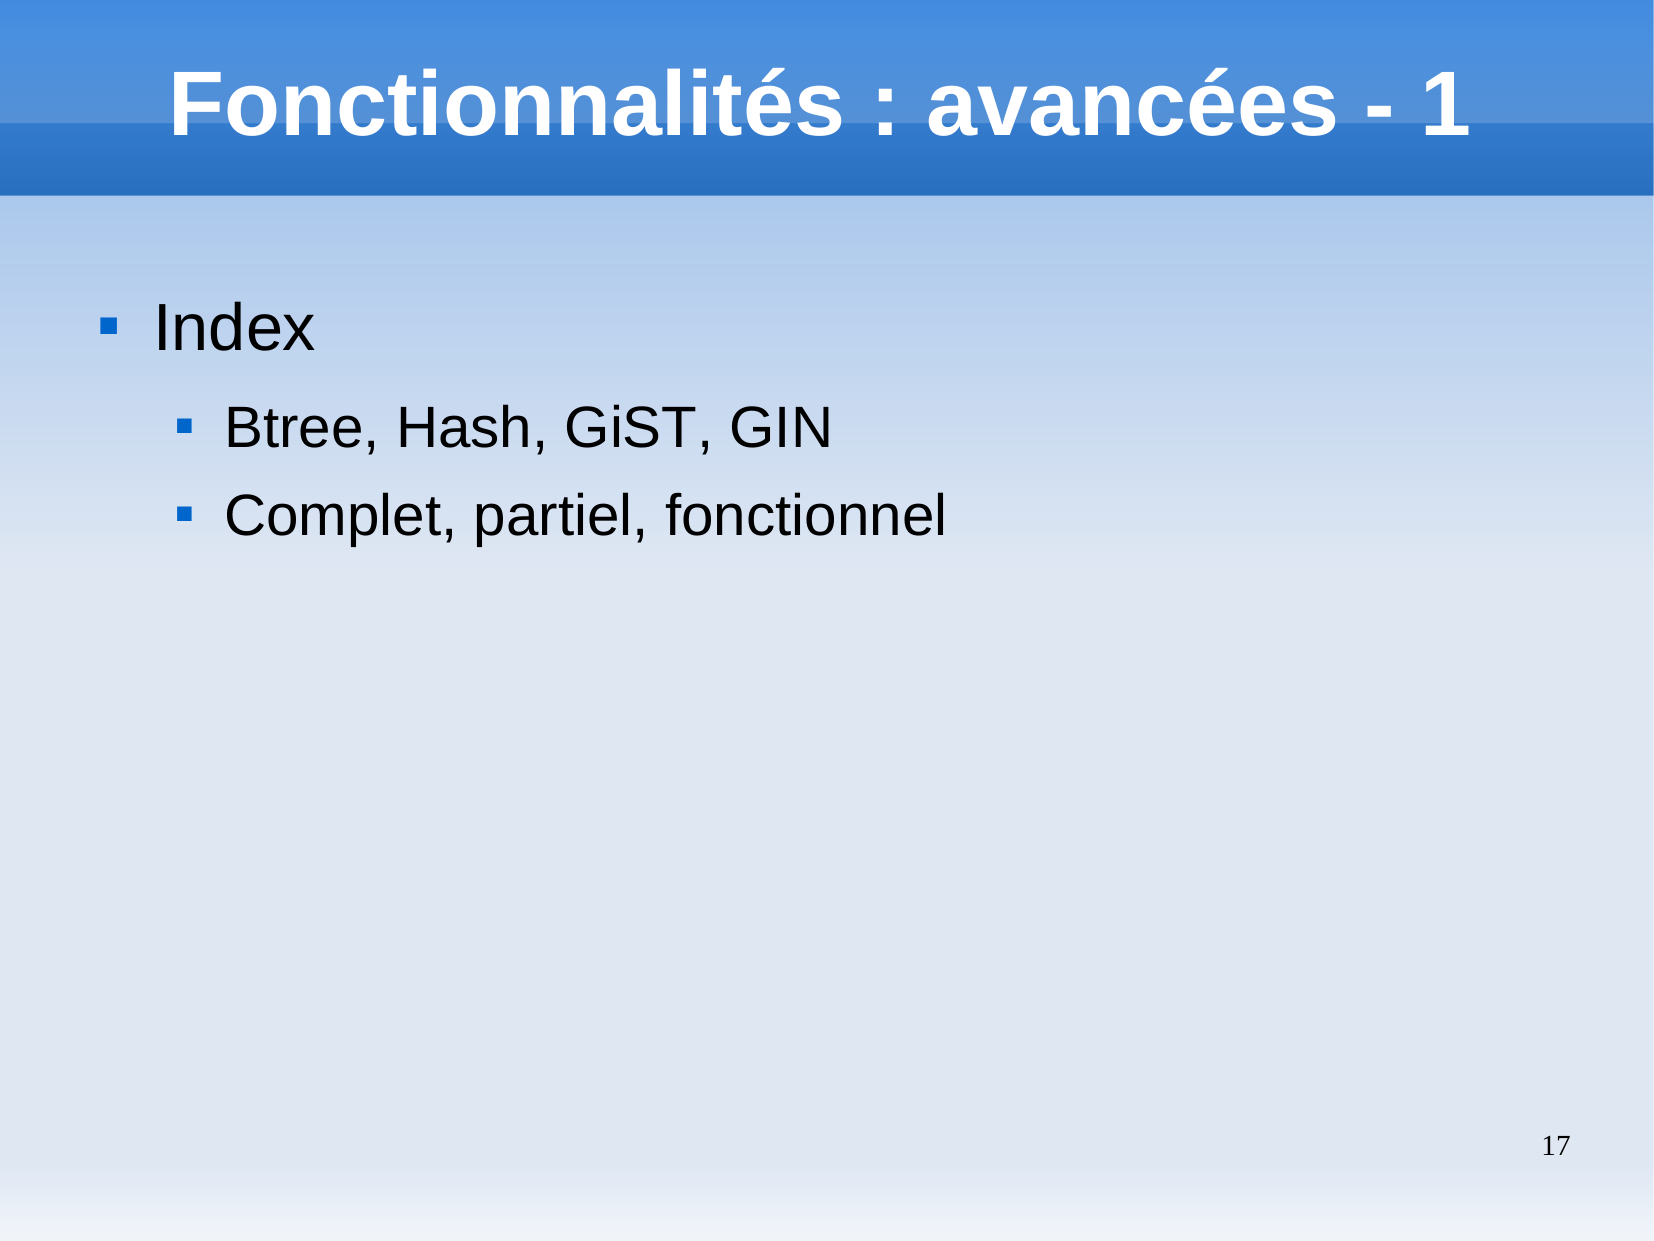

# Fonctionnalités : avancées - 1
Index
Btree, Hash, GiST, GIN
Complet, partiel, fonctionnel
17